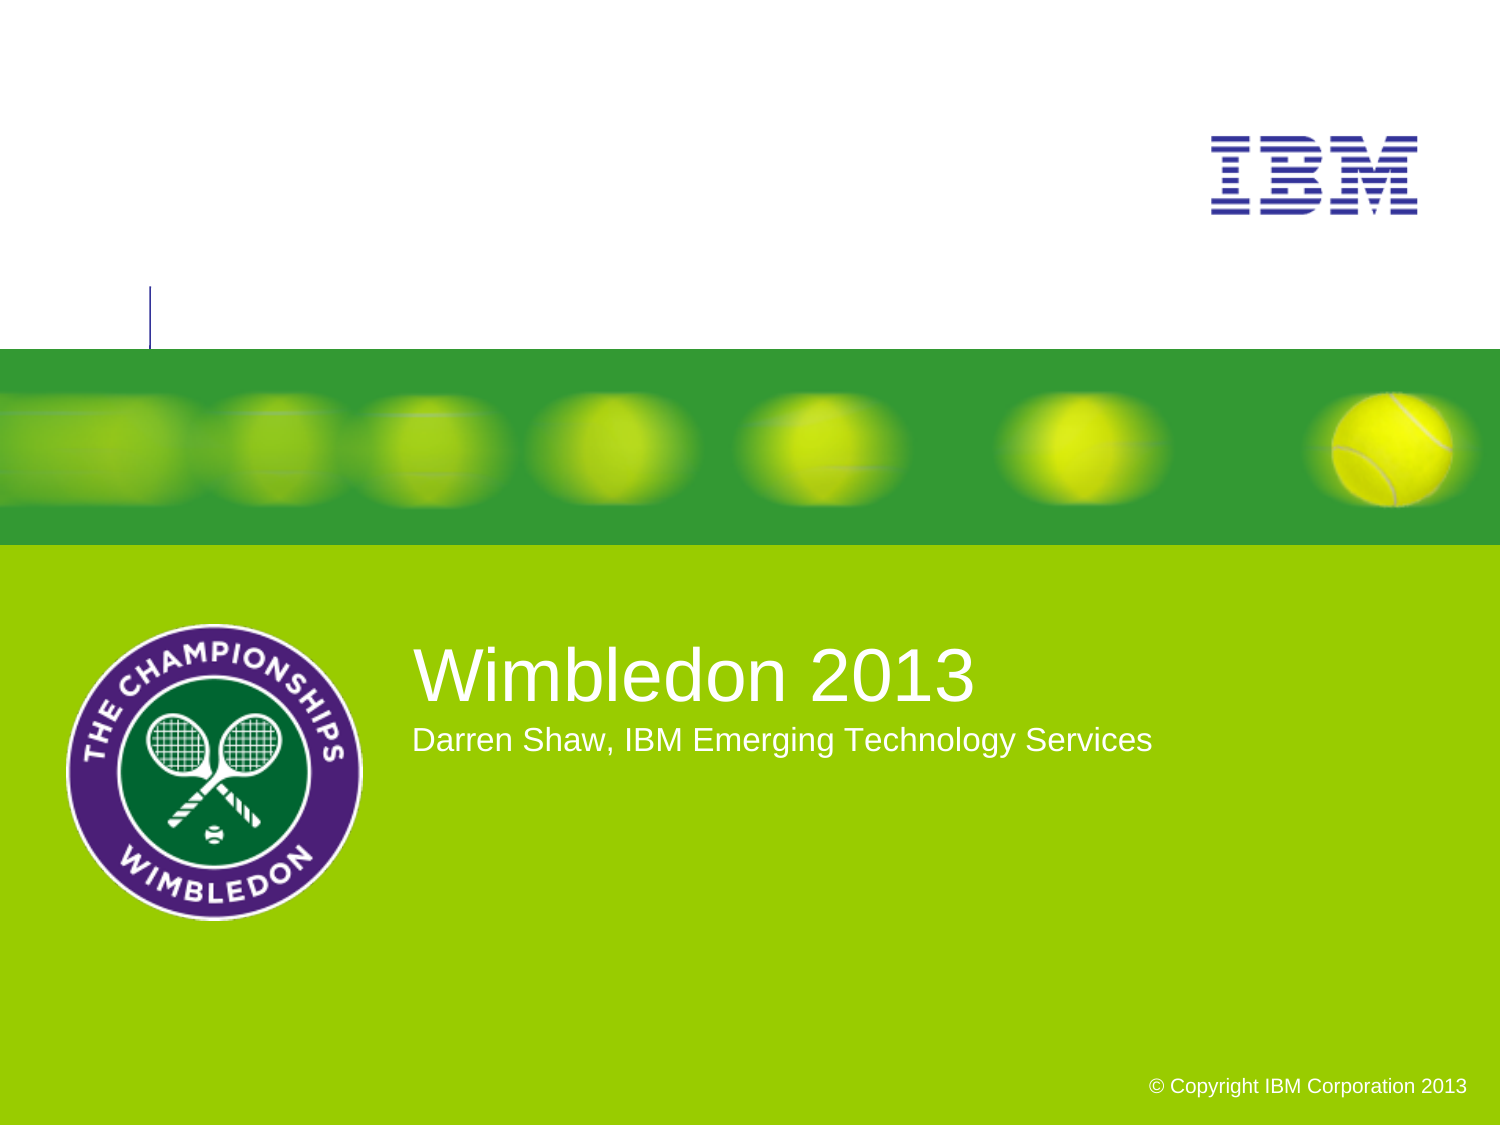

# Wimbledon 2013
Darren Shaw, IBM Emerging Technology Services